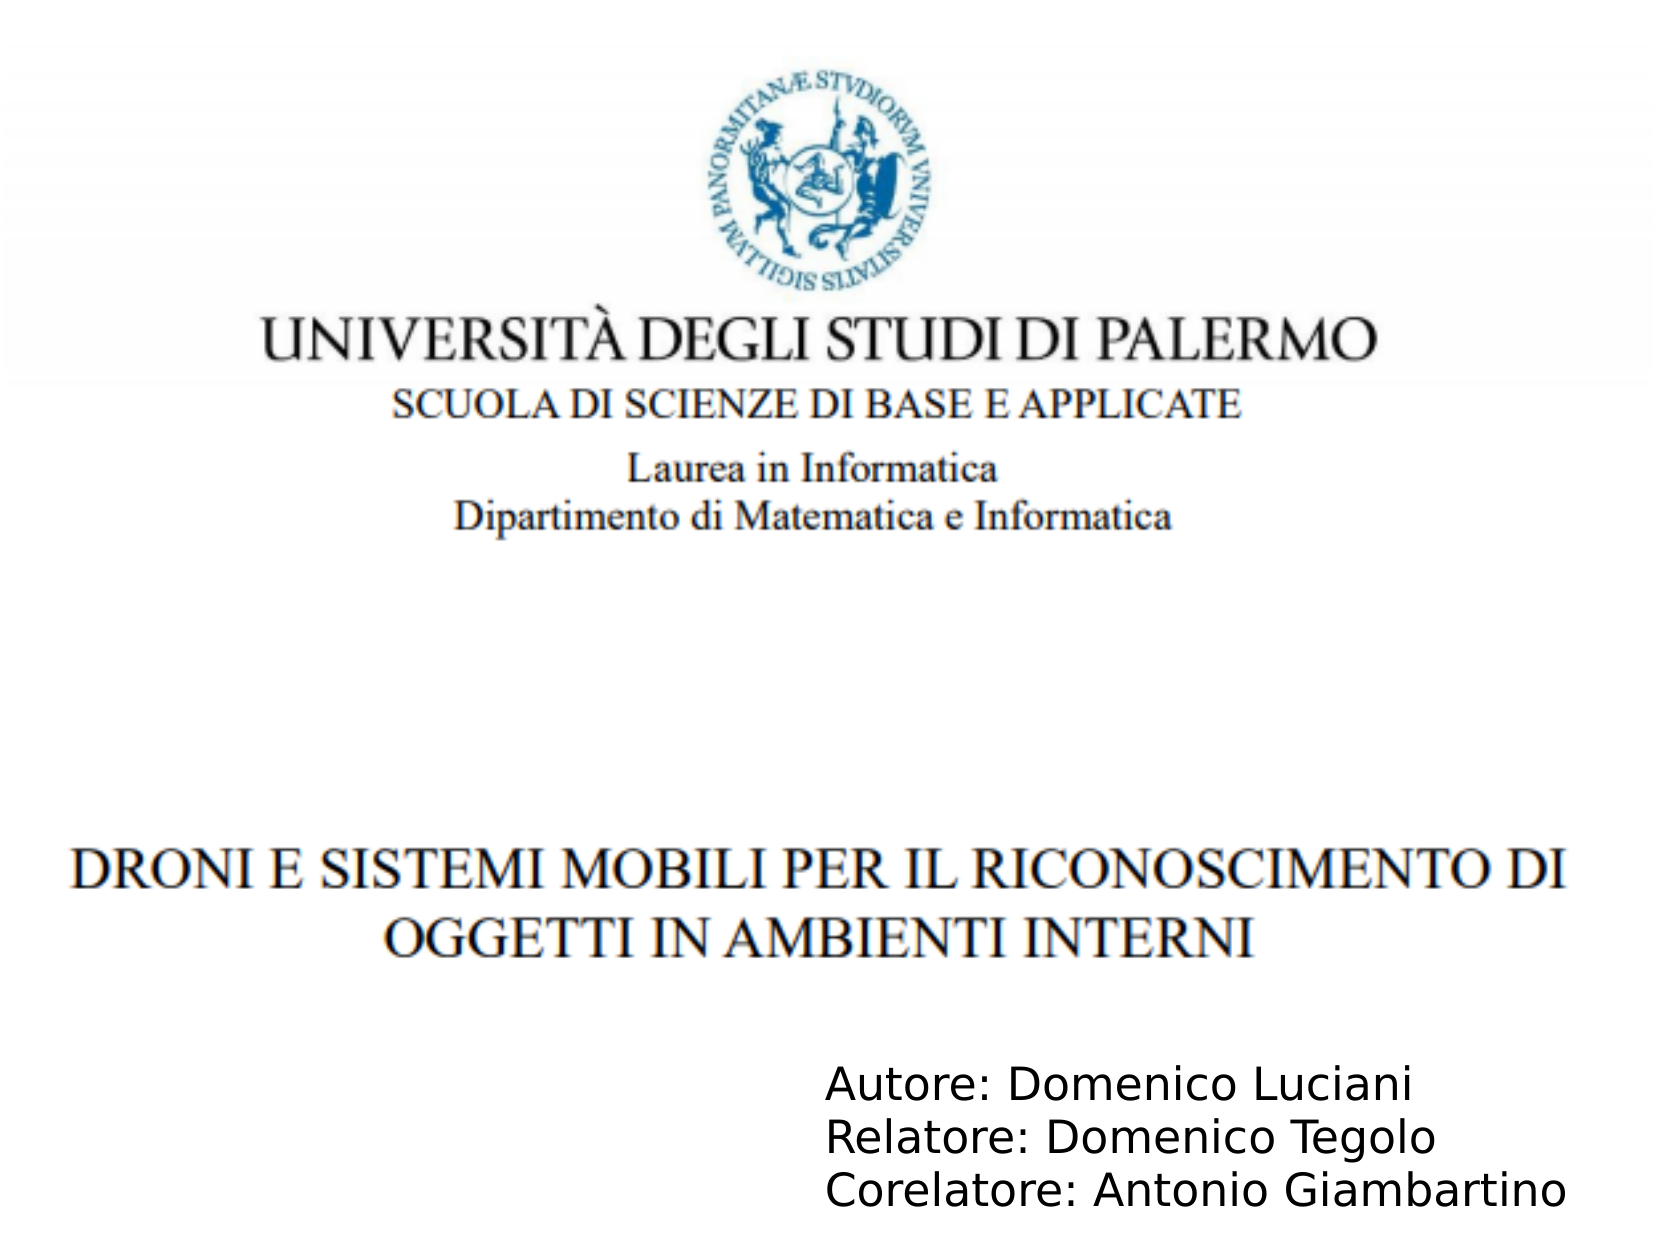

Autore: Domenico Luciani
Relatore: Domenico Tegolo
Corelatore: Antonio Giambartino